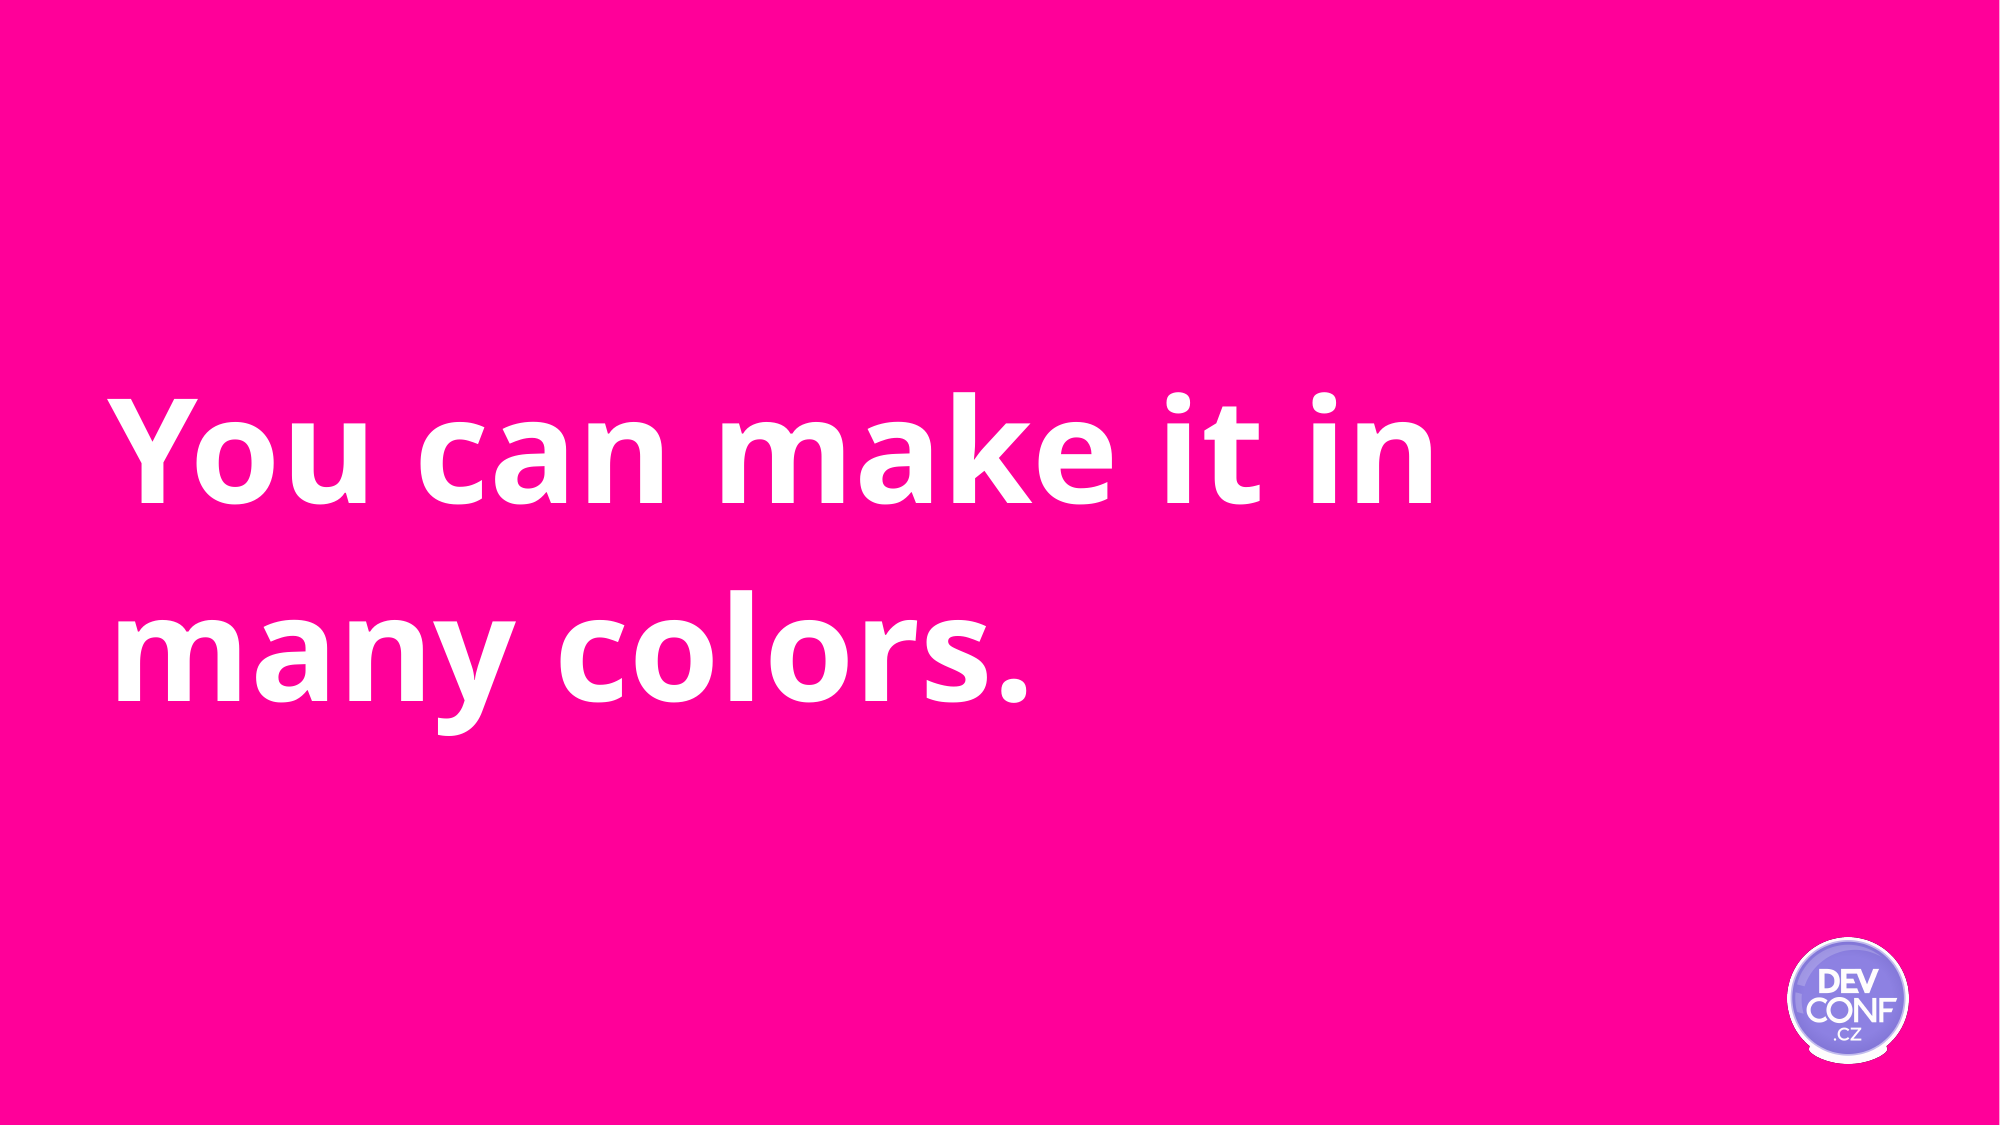

# You can make it in many colors.